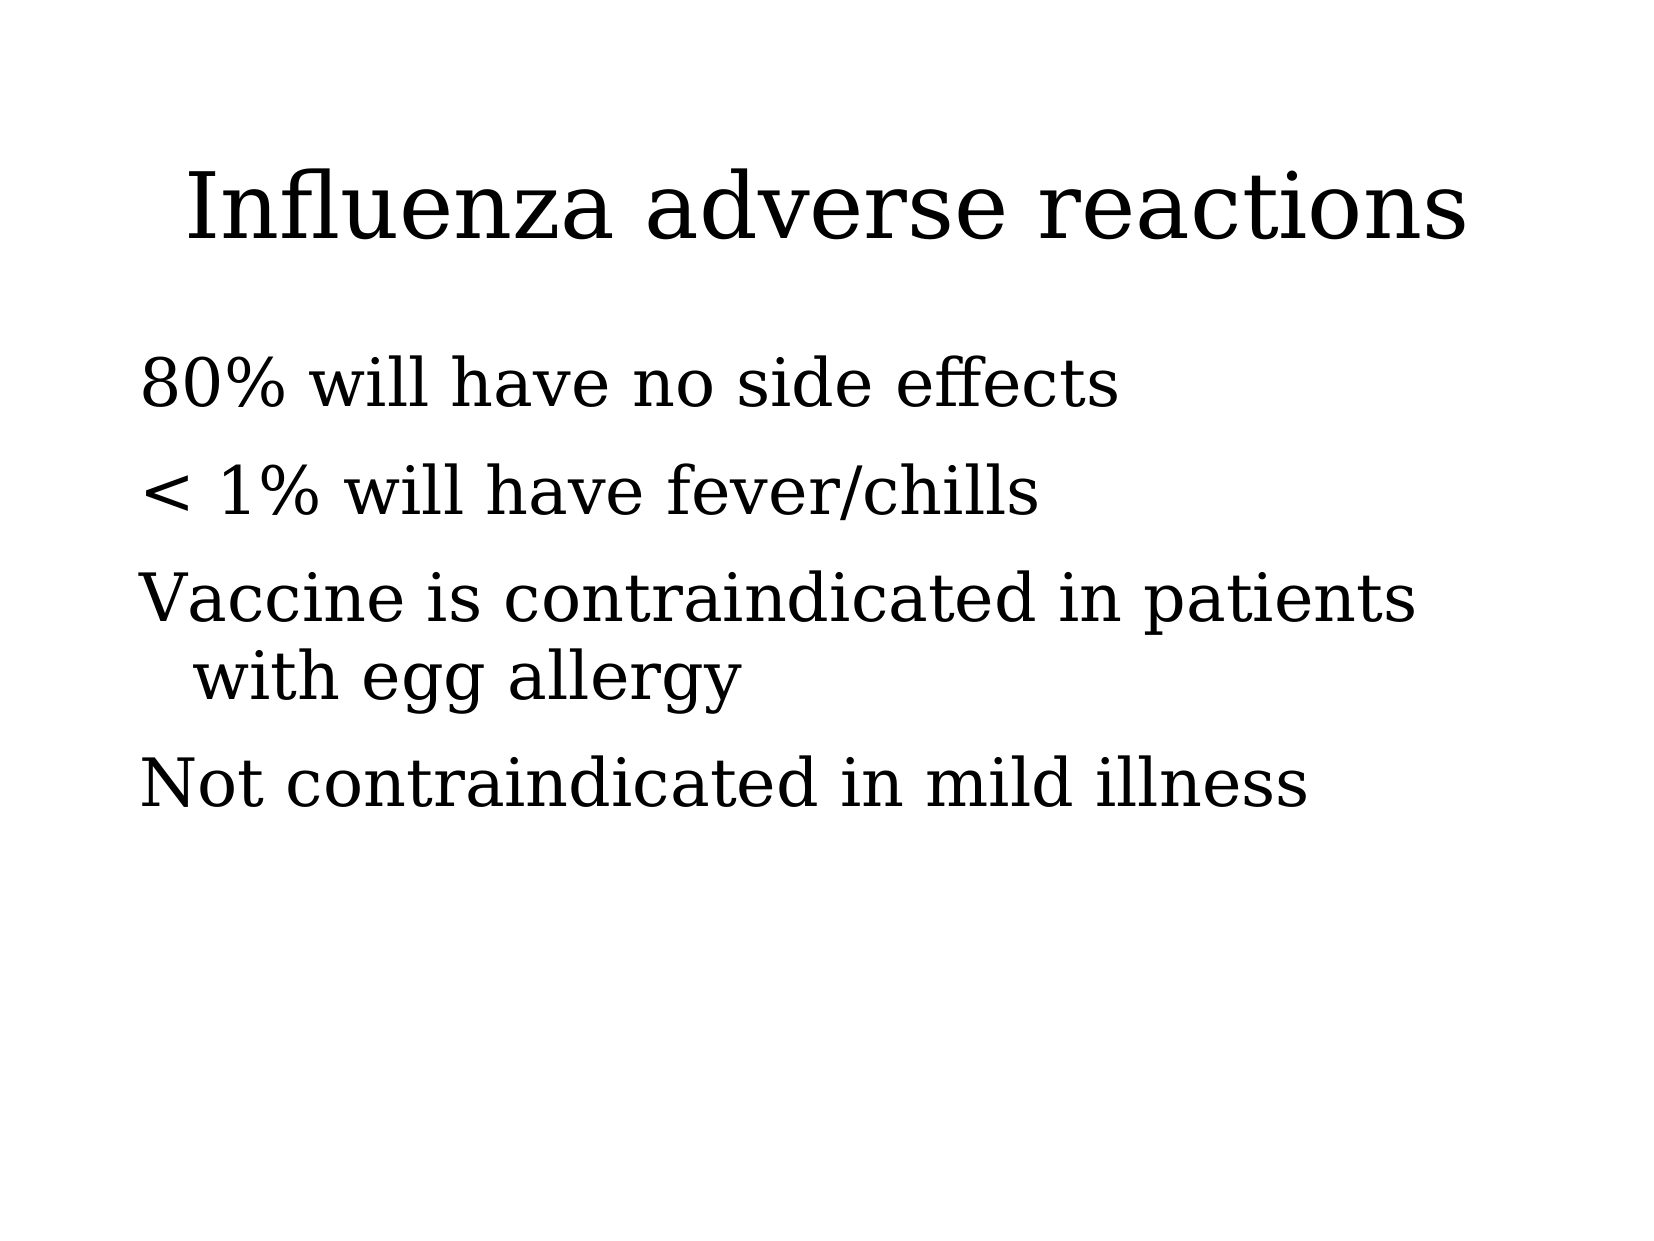

# Influenza adverse reactions
80% will have no side effects
< 1% will have fever/chills
Vaccine is contraindicated in patients with egg allergy
Not contraindicated in mild illness